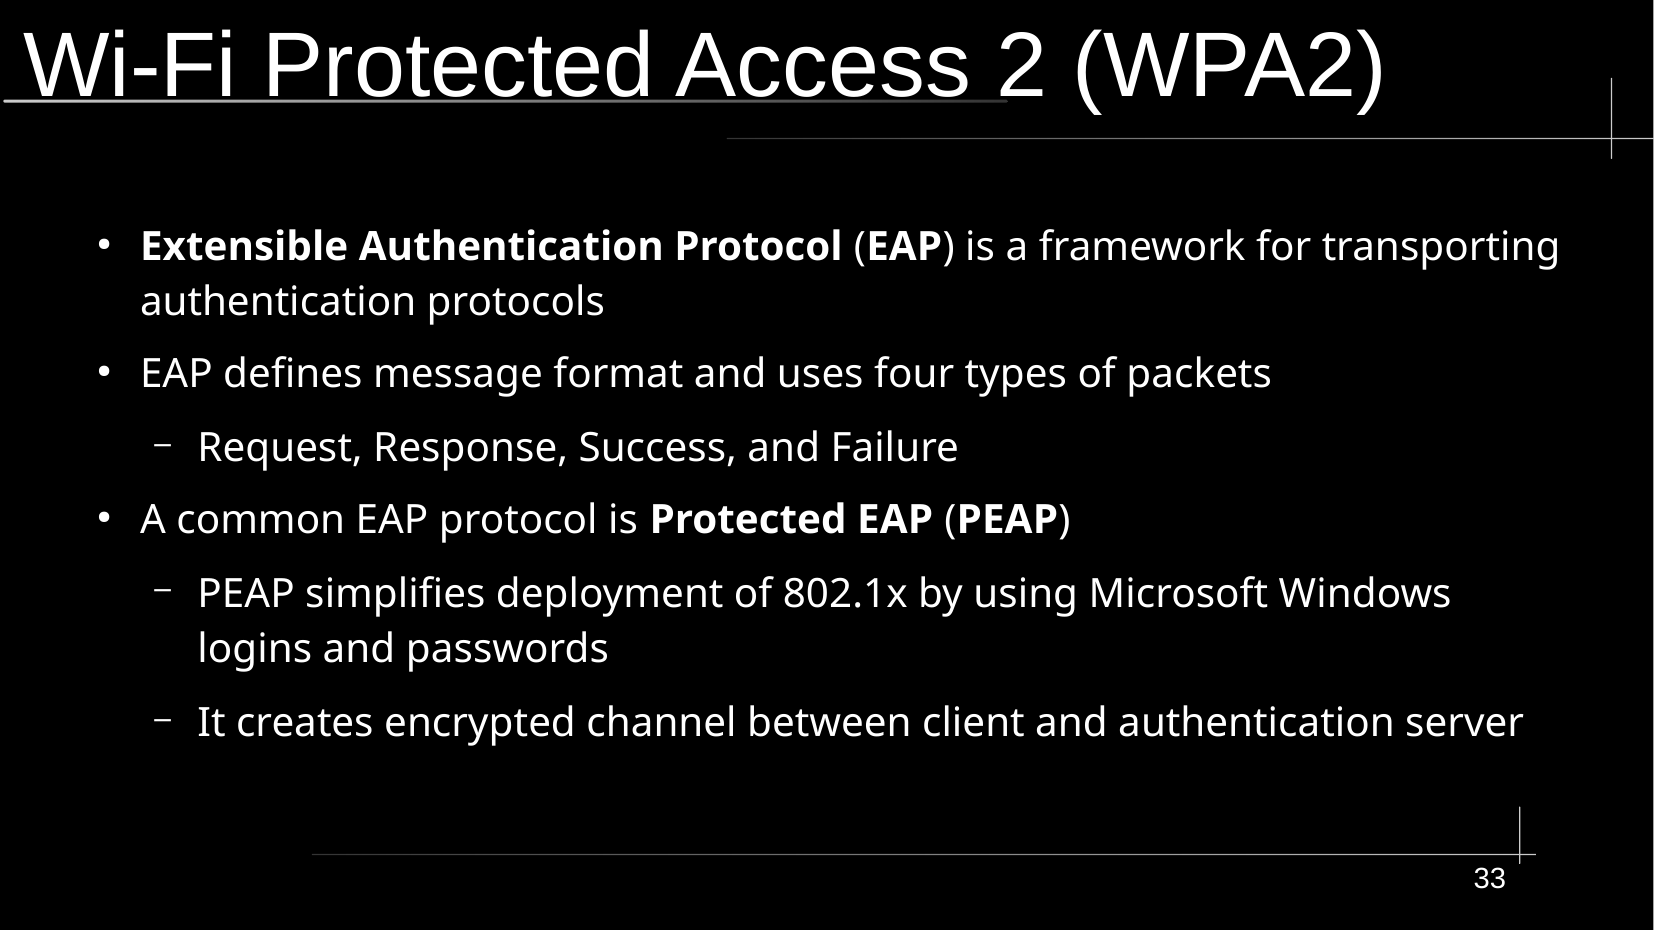

# Wi-Fi Protected Access 2 (WPA2)
Extensible Authentication Protocol (EAP) is a framework for transporting authentication protocols
EAP defines message format and uses four types of packets
Request, Response, Success, and Failure
A common EAP protocol is Protected EAP (PEAP)
PEAP simplifies deployment of 802.1x by using Microsoft Windows logins and passwords
It creates encrypted channel between client and authentication server
33